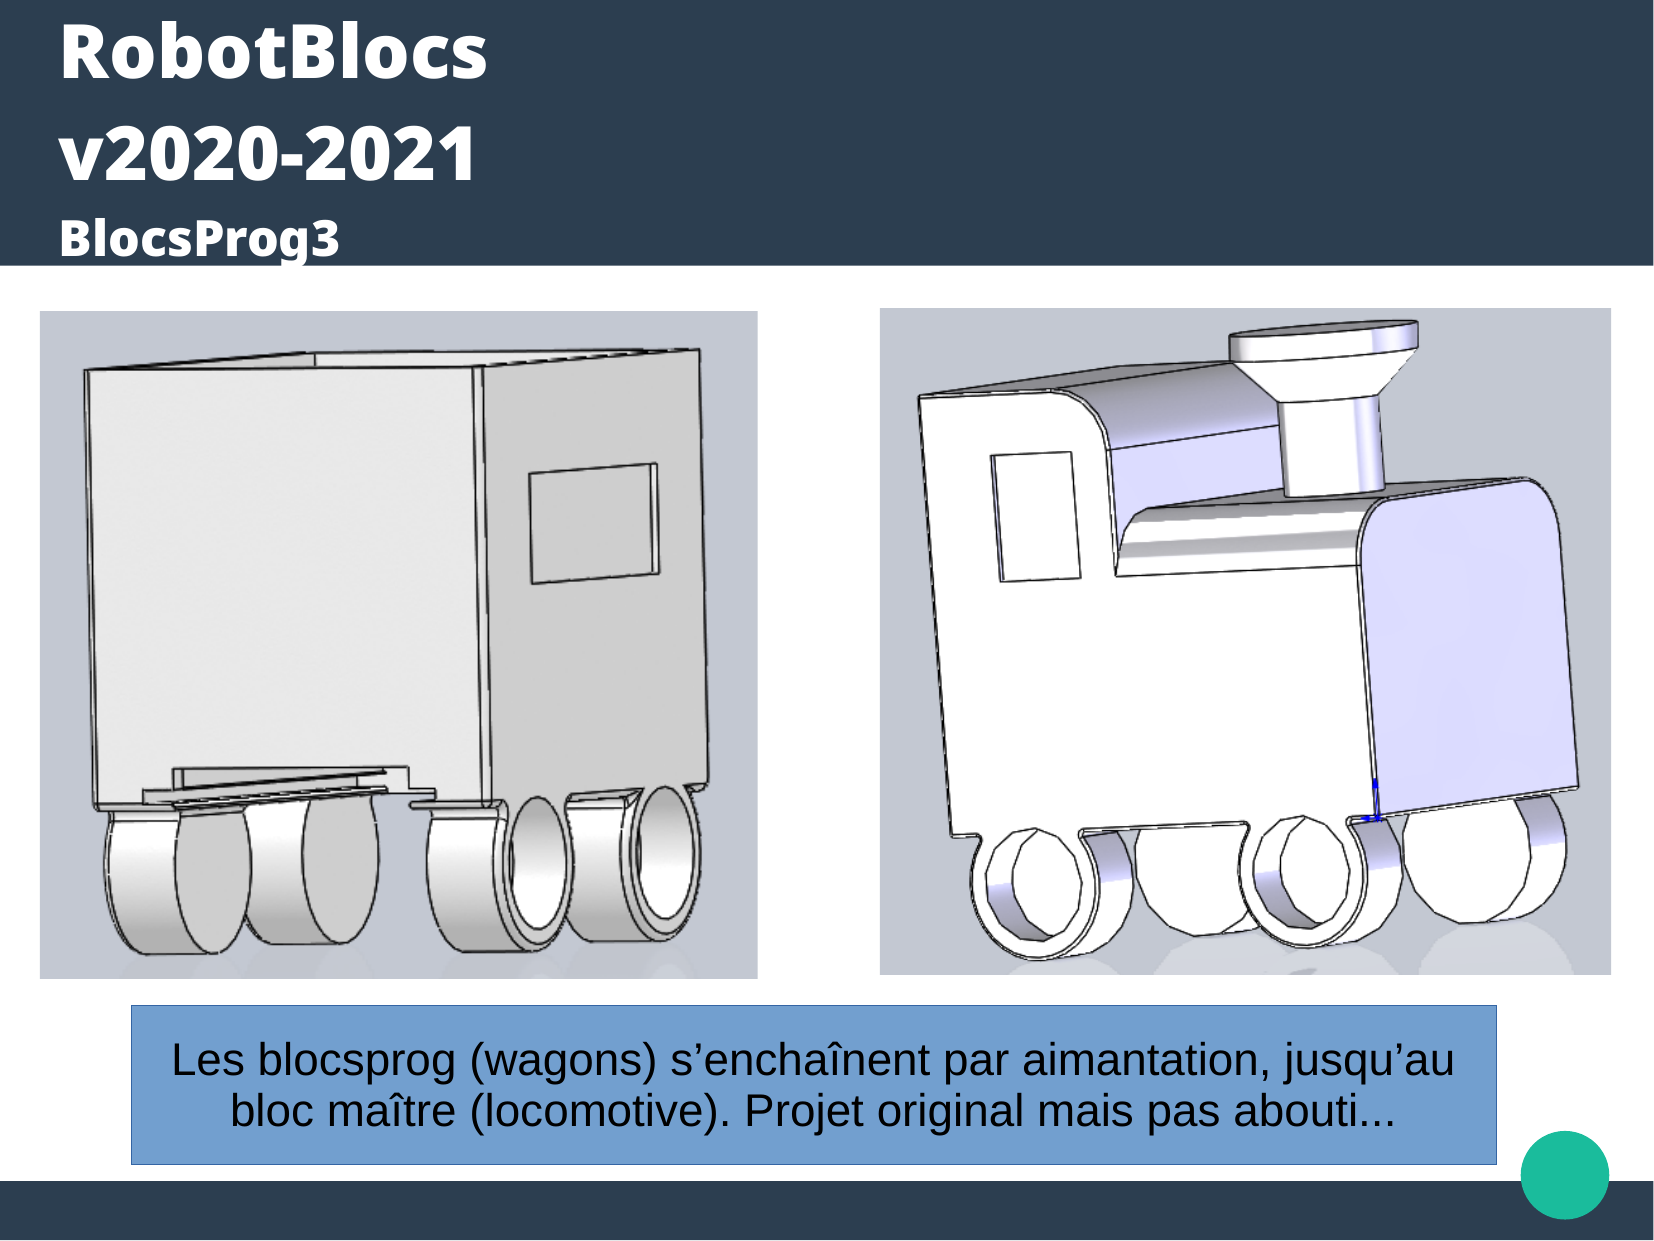

# RobotBlocs v2020-2021 BlocsProg3
Les blocsprog (wagons) s’enchaînent par aimantation, jusqu’au bloc maître (locomotive). Projet original mais pas abouti...